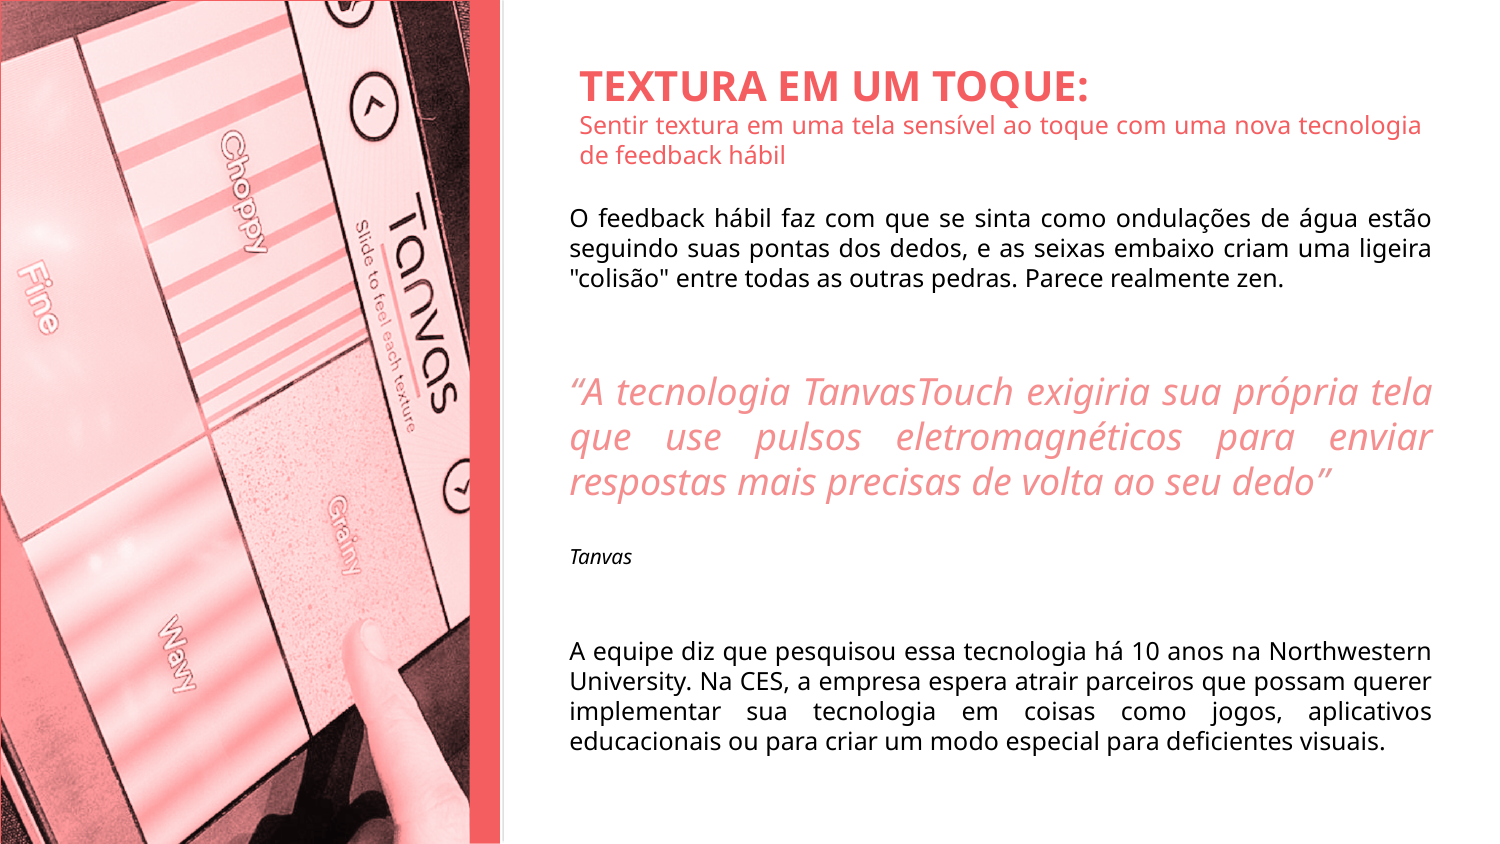

TEXTURA EM UM TOQUE:
Sentir textura em uma tela sensível ao toque com uma nova tecnologia de feedback hábil
#
O feedback hábil faz com que se sinta como ondulações de água estão seguindo suas pontas dos dedos, e as seixas embaixo criam uma ligeira "colisão" entre todas as outras pedras. Parece realmente zen.
“A tecnologia TanvasTouch exigiria sua própria tela que use pulsos eletromagnéticos para enviar respostas mais precisas de volta ao seu dedo”
Tanvas
A equipe diz que pesquisou essa tecnologia há 10 anos na Northwestern University. Na CES, a empresa espera atrair parceiros que possam querer implementar sua tecnologia em coisas como jogos, aplicativos educacionais ou para criar um modo especial para deficientes visuais.